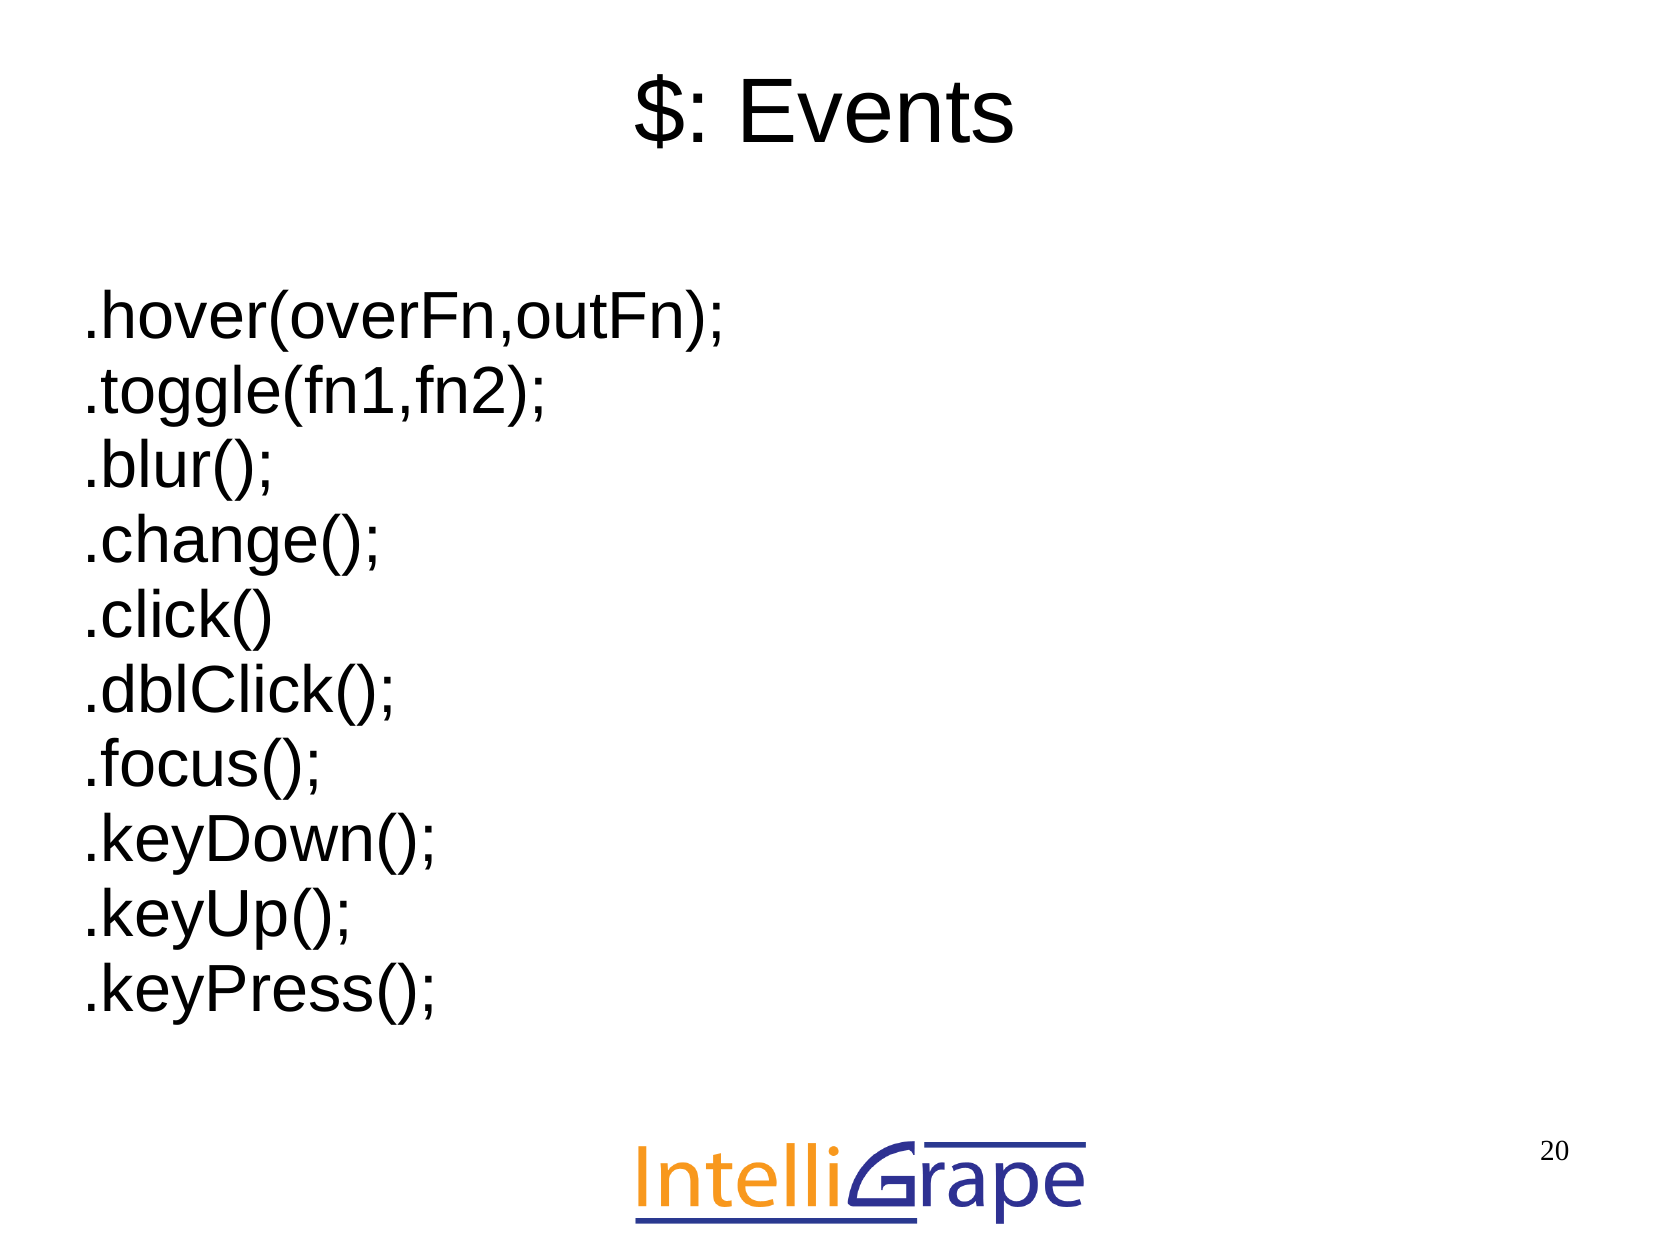

# $: Events
.hover(overFn,outFn);
.toggle(fn1,fn2);
.blur();
.change();
.click()
.dblClick();
.focus();
.keyDown();
.keyUp();
.keyPress();
20